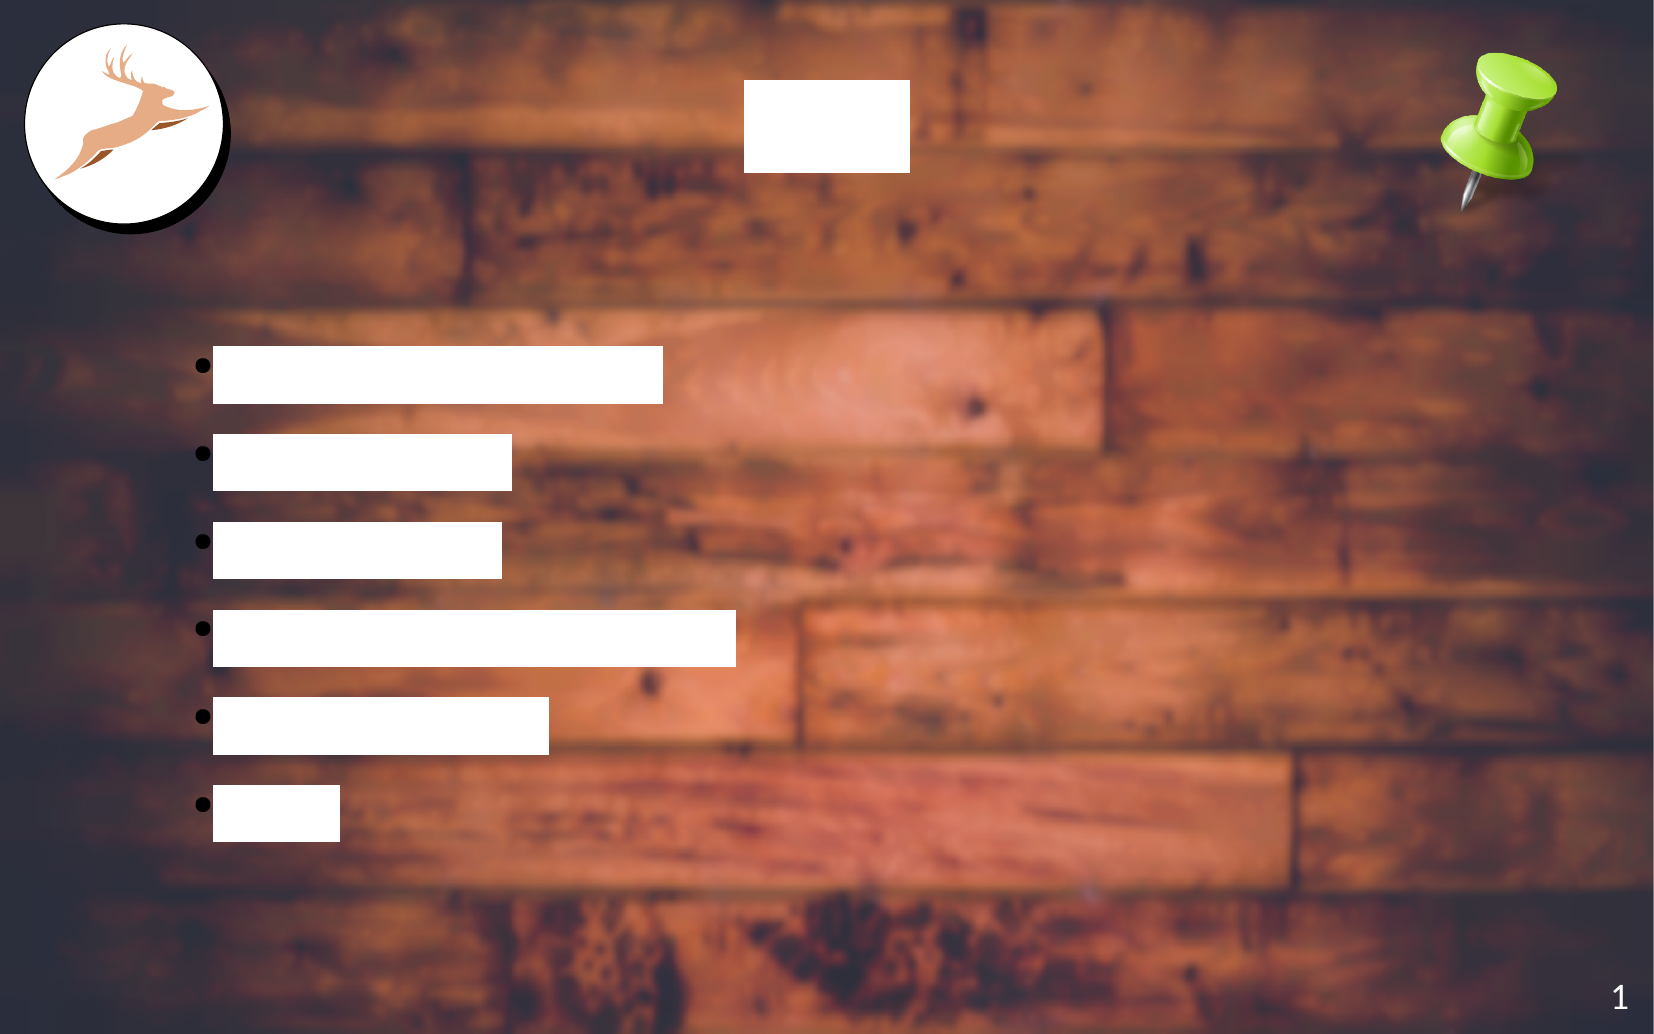

# Plan
 EasyGoing! en bref
 Planification
 Réalisations
 Problèmes rencontrés
 Points positifs
 Bilan
1